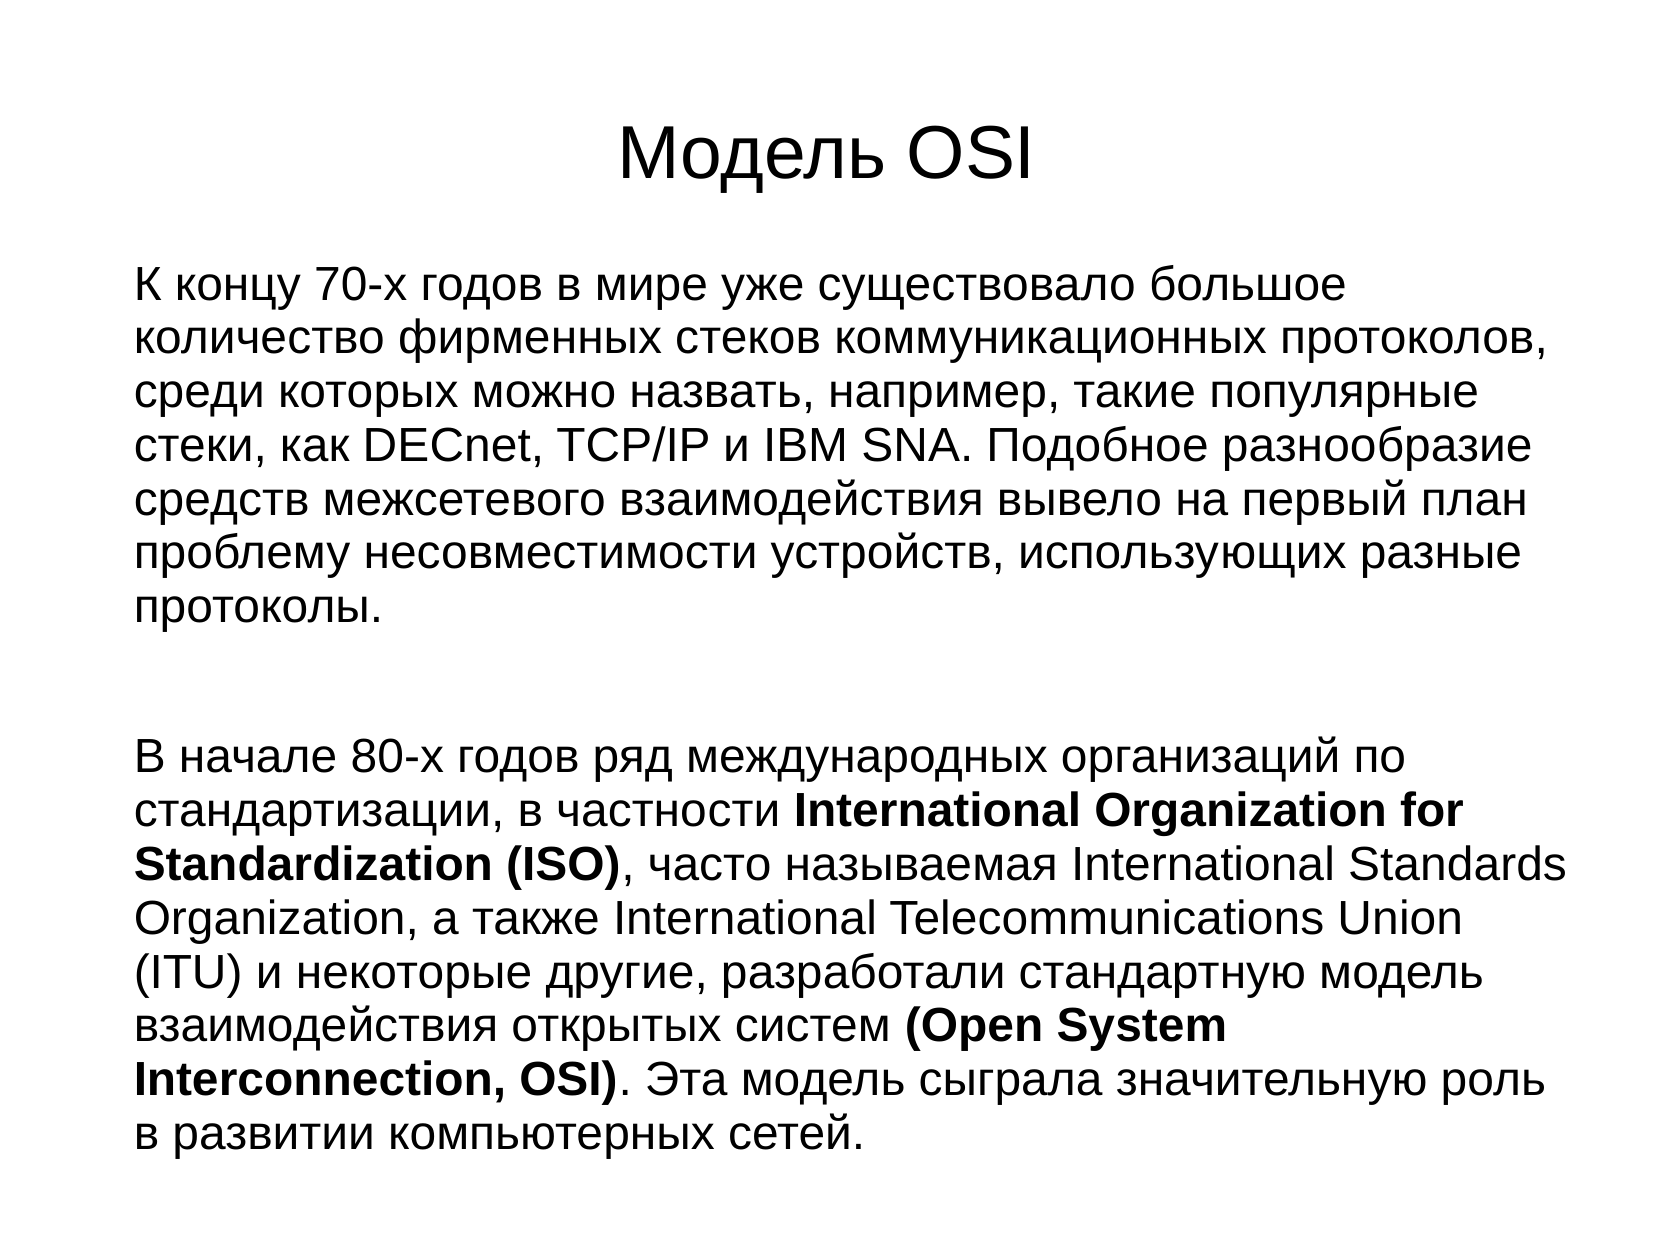

# Модель OSI
К концу 70-х годов в мире уже существовало большое количество фирменных стеков коммуникационных протоколов, среди которых можно назвать, например, такие популярные стеки, как DECnet, TCP/IP и IBM SNA. Подобное разнообразие средств межсетевого взаимодействия вывело на первый план проблему несовместимости устройств, использу­ющих разные протоколы.
В начале 80-х годов ряд международных организаций по стандартизации, в частно­сти International Organization for Standardization (ISO), часто называемая International Standards Organization, а также International Telecommunications Union (ITU) и некоторые другие, разработали стандартную модель взаимодействия открытых систем (Open System Interconnection, OSI). Эта модель сыграла значительную роль в развитии компьютерных сетей.